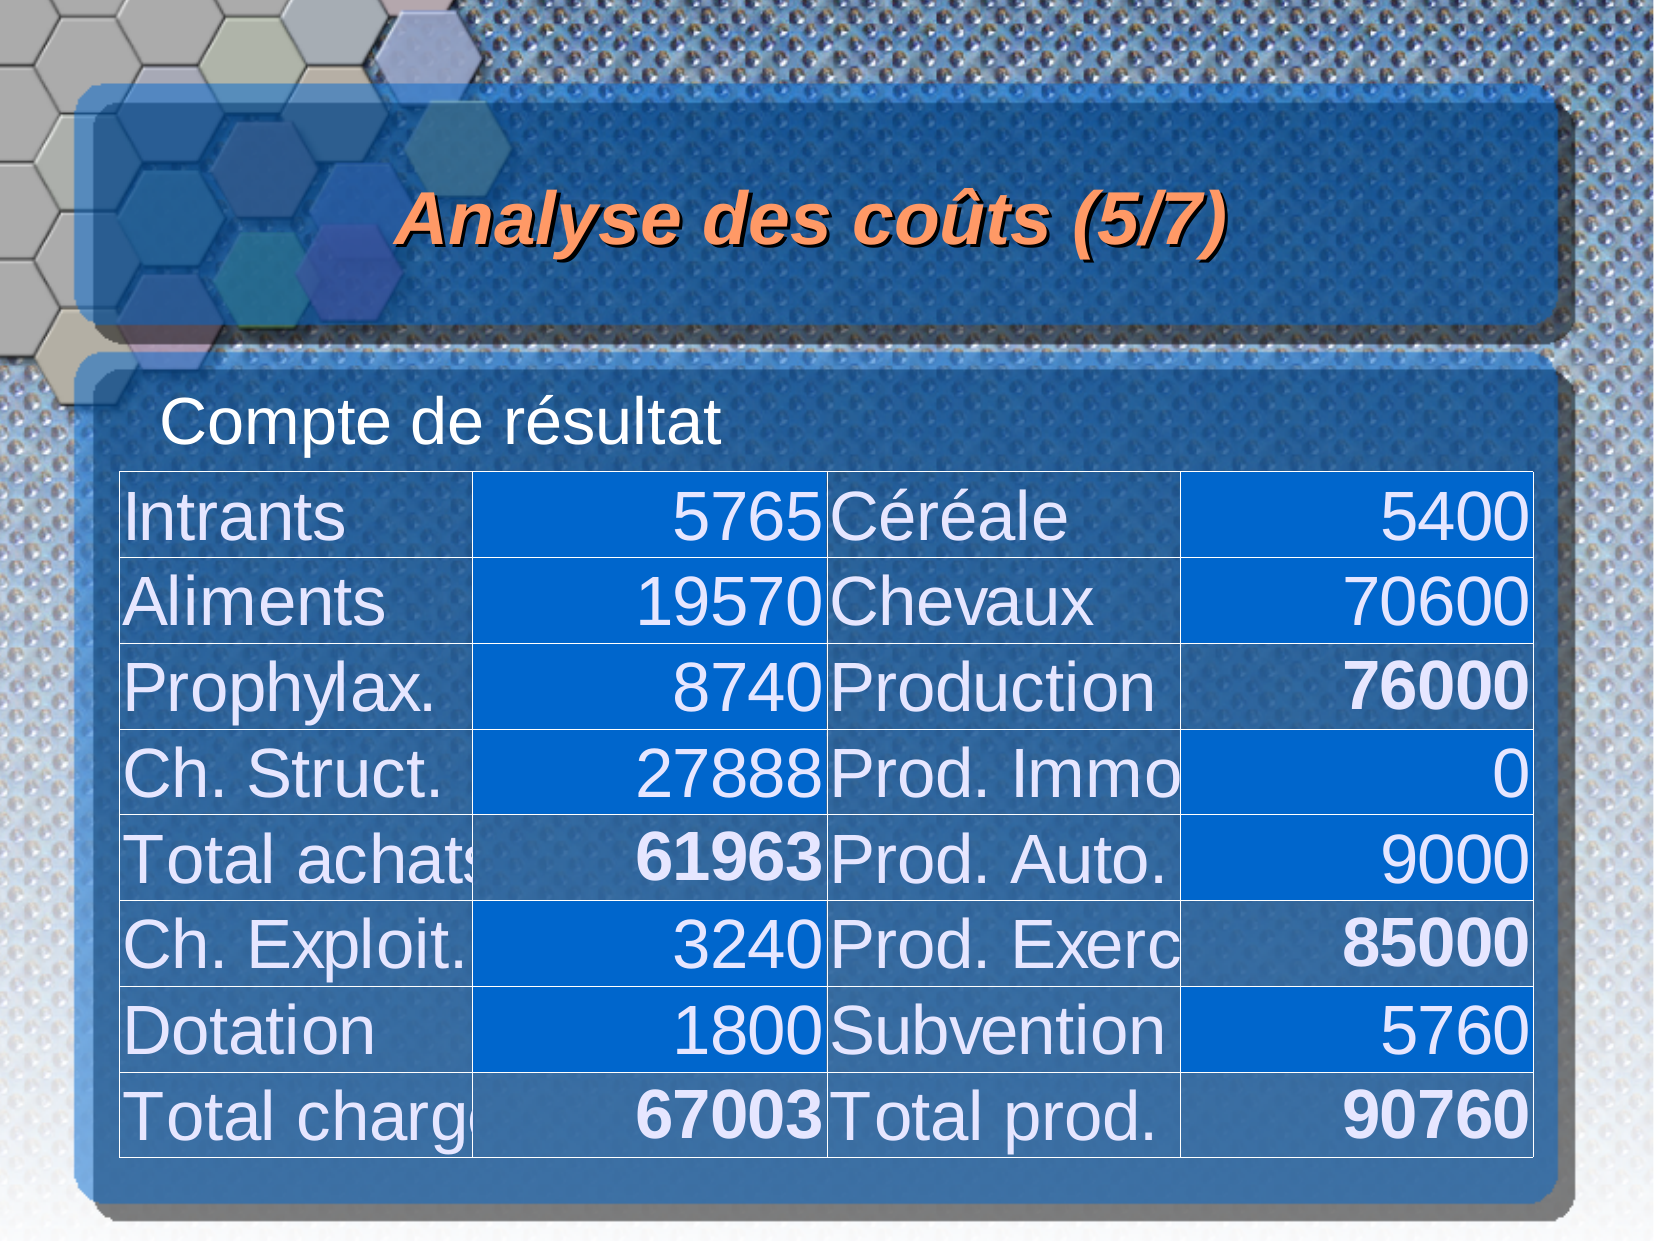

# Analyse des coûts (5/7)
Compte de résultat